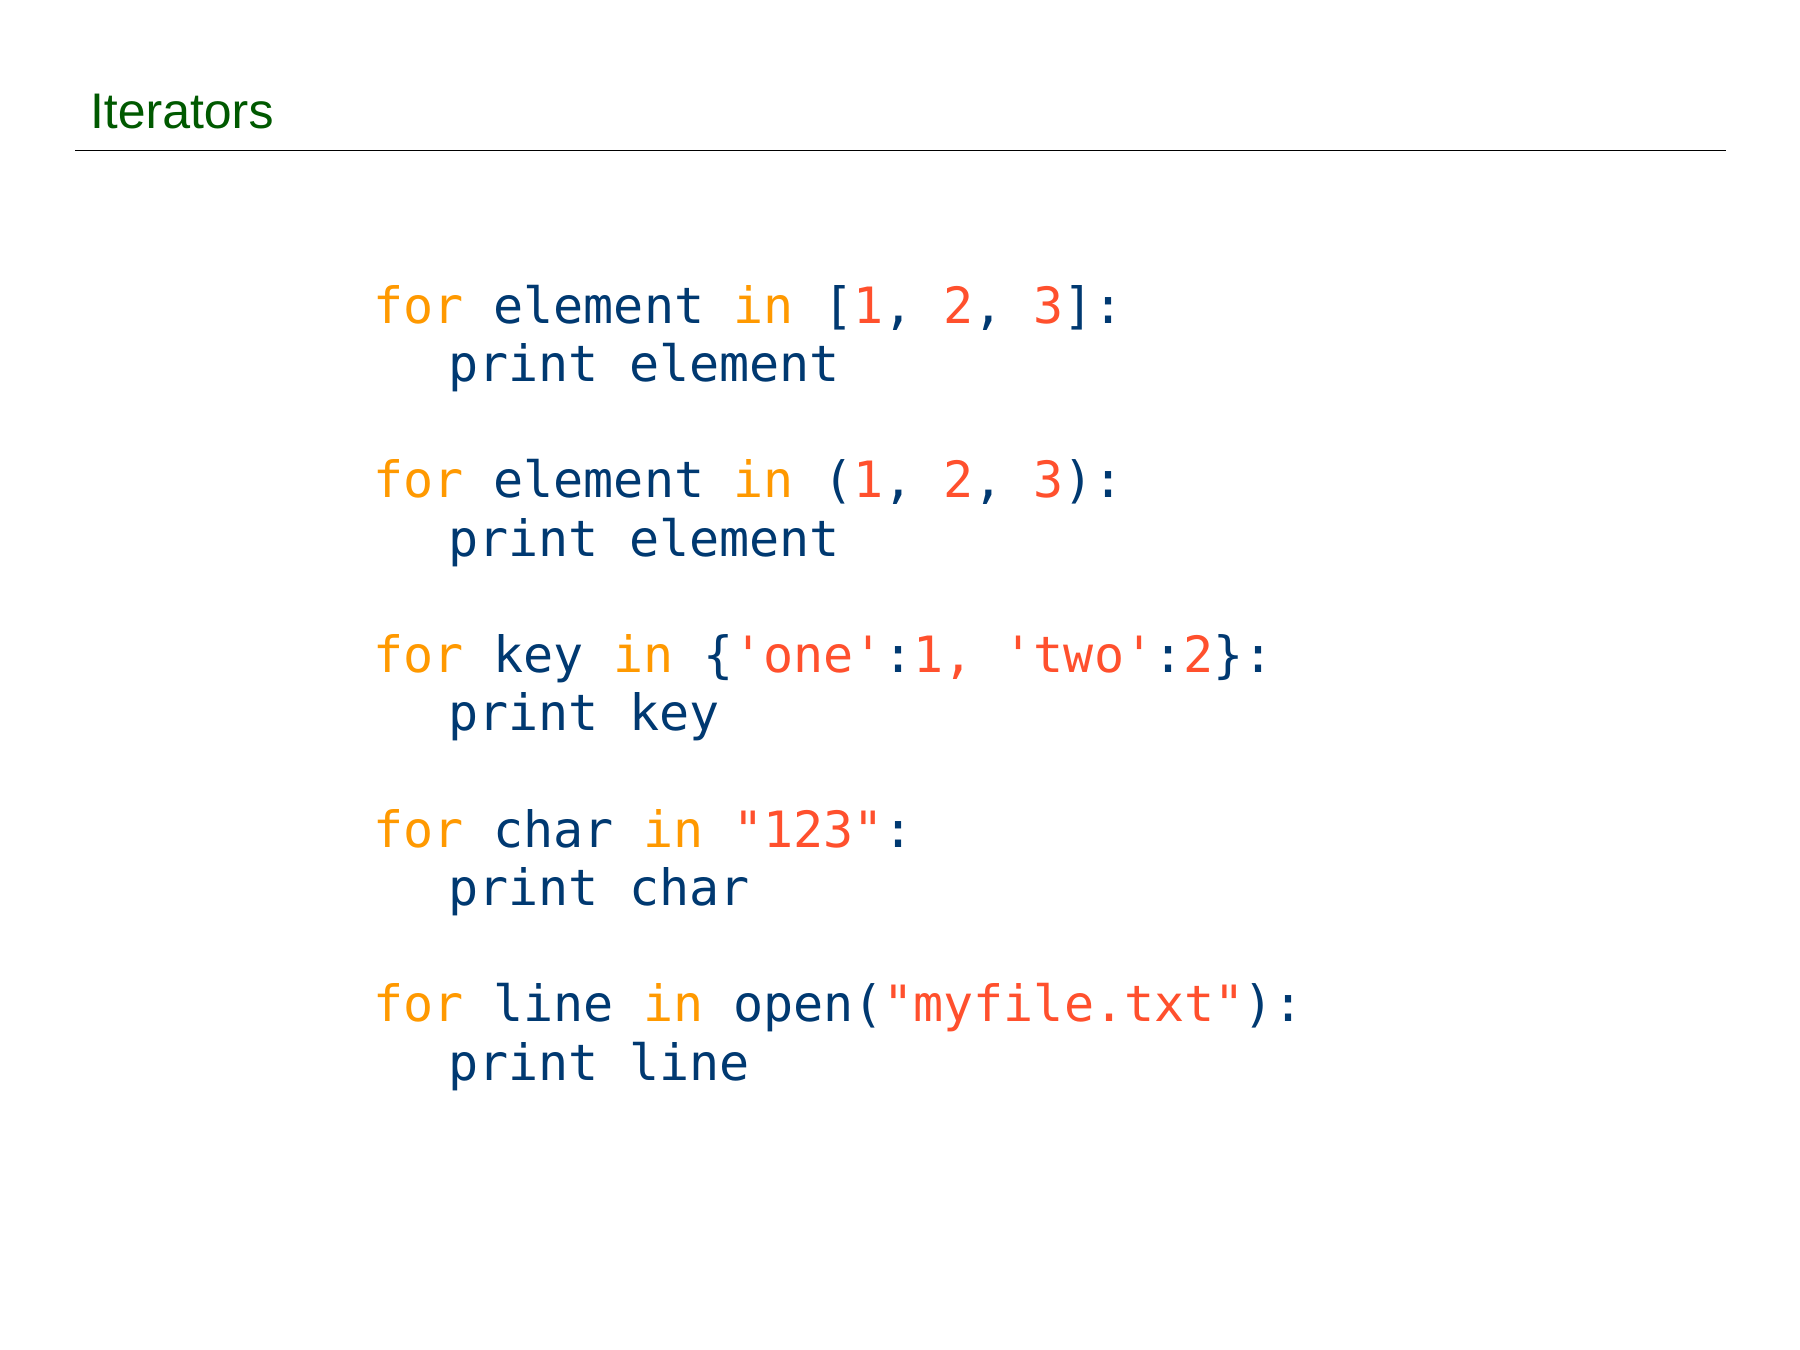

# Iterators
for element in [1, 2, 3]:
	print element
for element in (1, 2, 3):
	print element
for key in {'one':1, 'two':2}:
	print key
for char in "123":
	print char
for line in open("myfile.txt"):
	print line